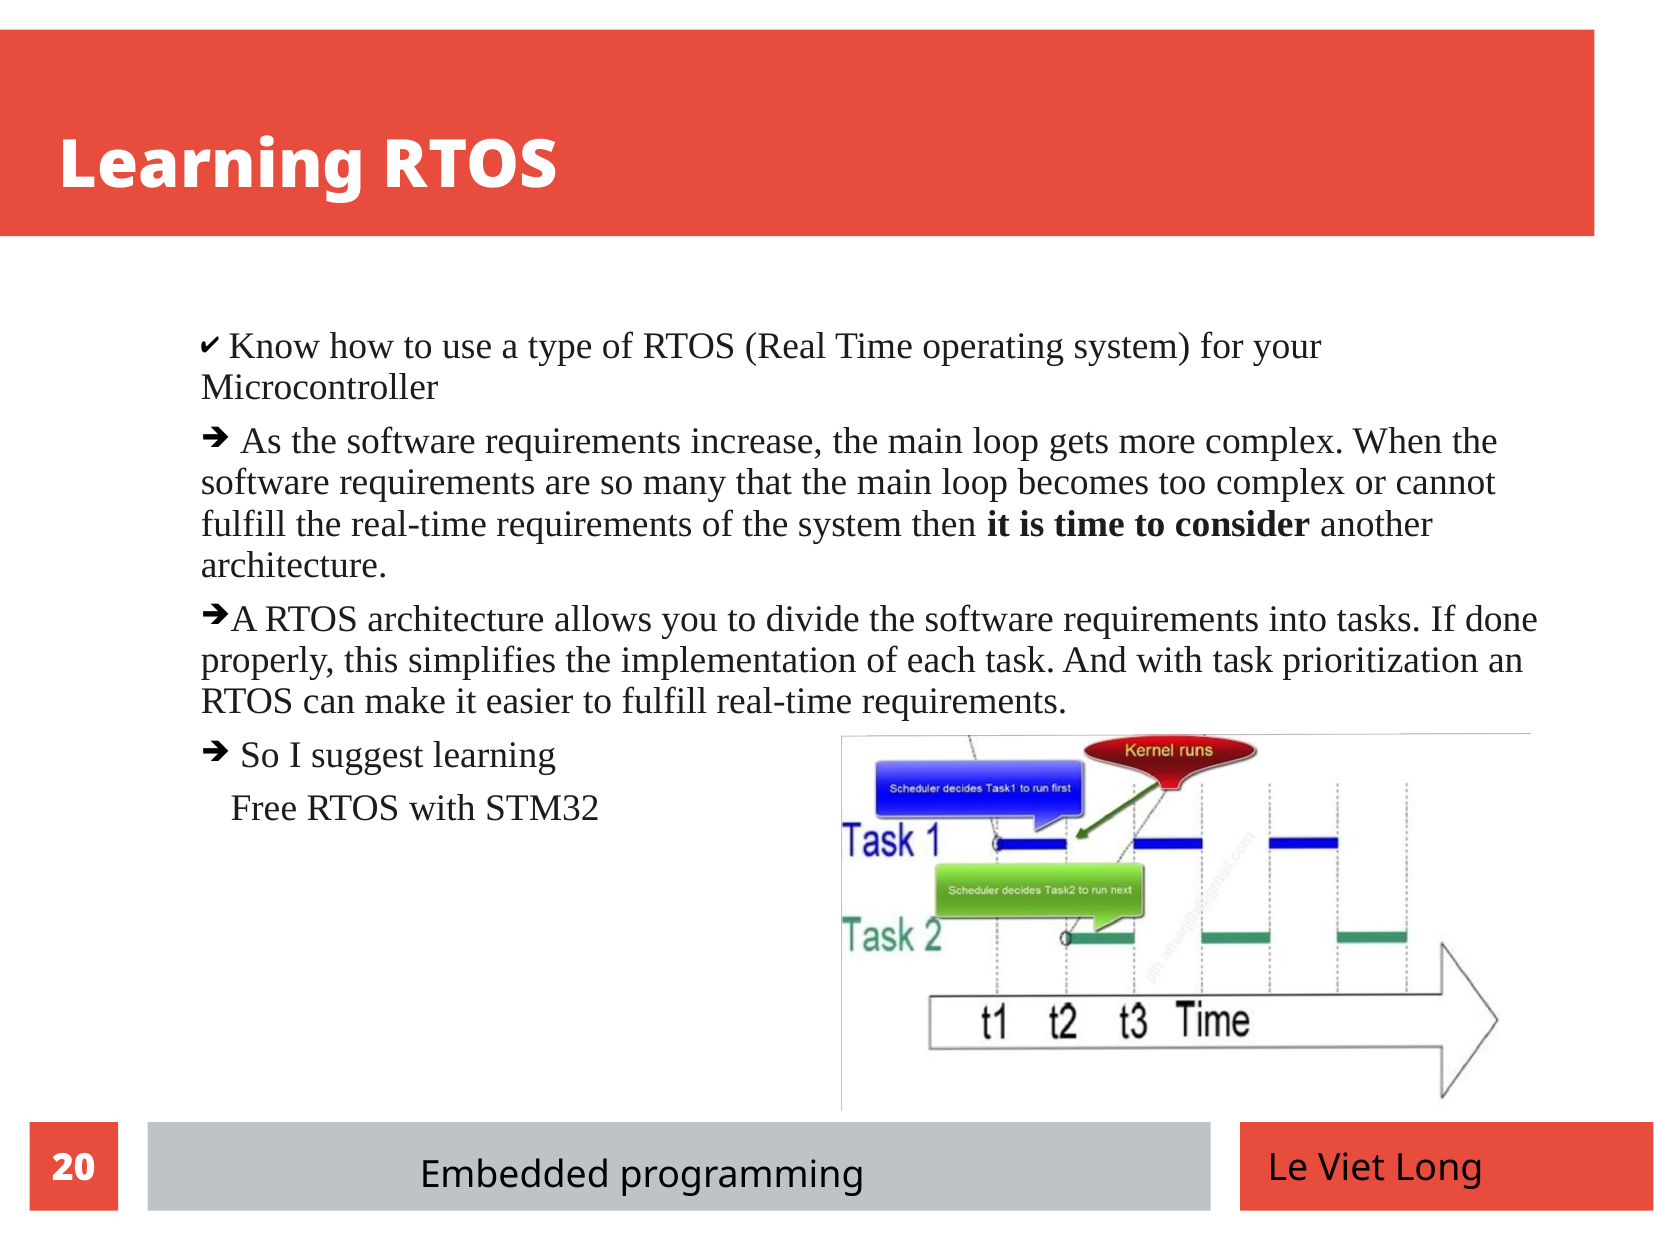

# Learning RTOS
 Know how to use a type of RTOS (Real Time operating system) for your Microcontroller
 As the software requirements increase, the main loop gets more complex. When the software requirements are so many that the main loop becomes too complex or cannot fulfill the real-time requirements of the system then it is time to consider another architecture.
A RTOS architecture allows you to divide the software requirements into tasks. If done properly, this simplifies the implementation of each task. And with task prioritization an RTOS can make it easier to fulfill real-time requirements.
 So I suggest learning
Free RTOS with STM32
20
Le Viet Long
Embedded programming